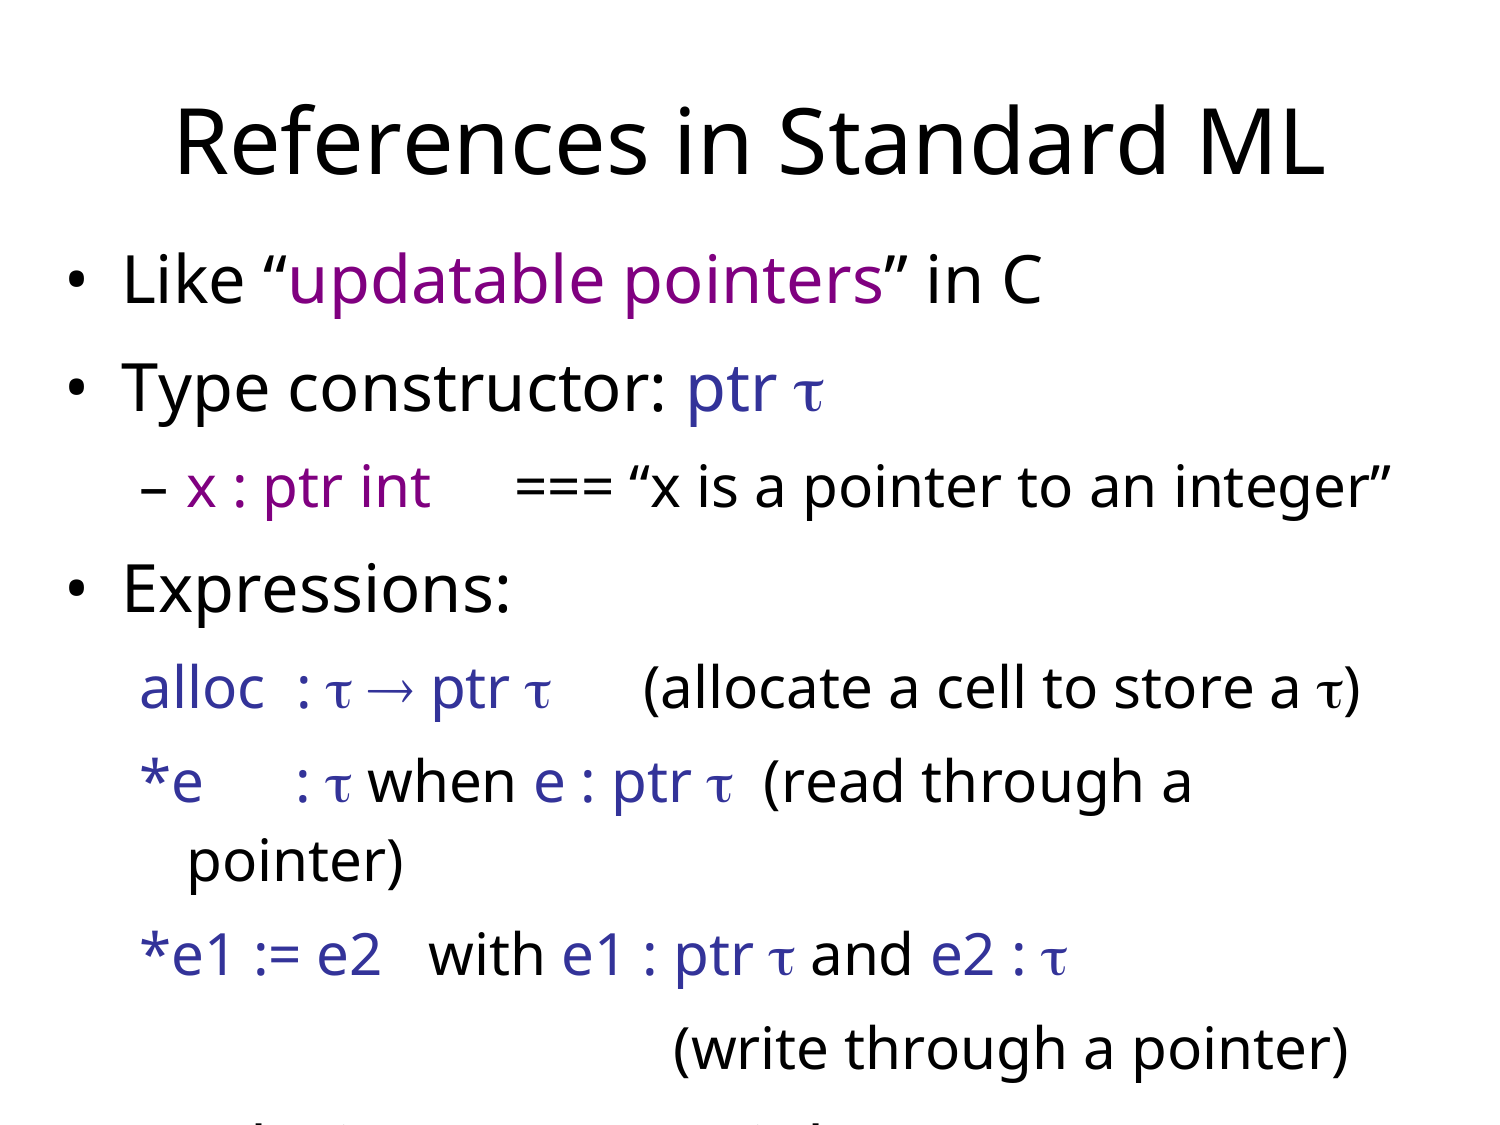

# References in Standard ML
Like “updatable pointers” in C
Type constructor: ptr 
x : ptr int	=== “x is a pointer to an integer”
Expressions:
alloc :   ptr  (allocate a cell to store a )
*e :  when e : ptr  (read through a pointer)
*e1 := e2 with e1 : ptr  and e2 : 
 (write through a pointer)
Works just as you might expect ...